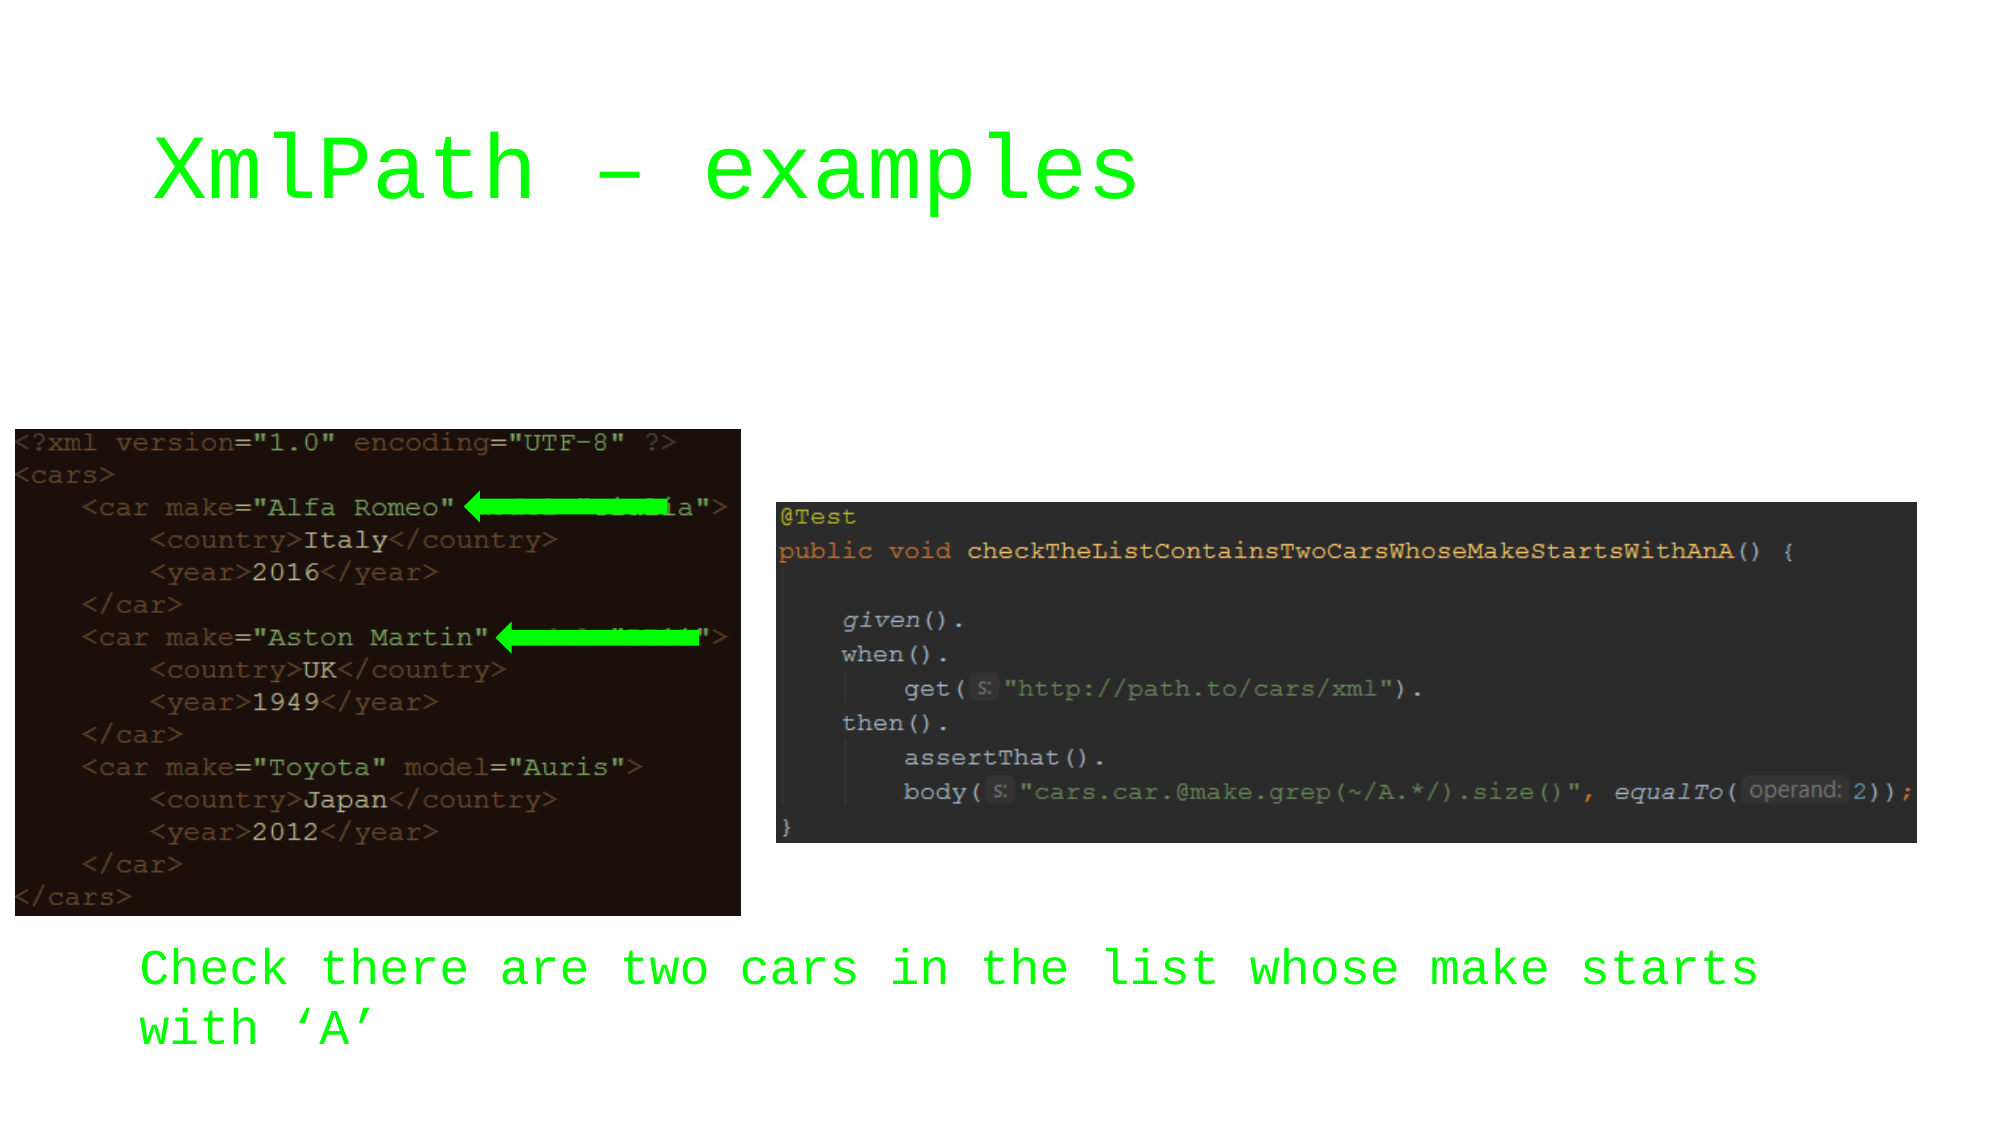

# XmlPath – examples
Check there are two cars in the list whose make starts with ‘A’